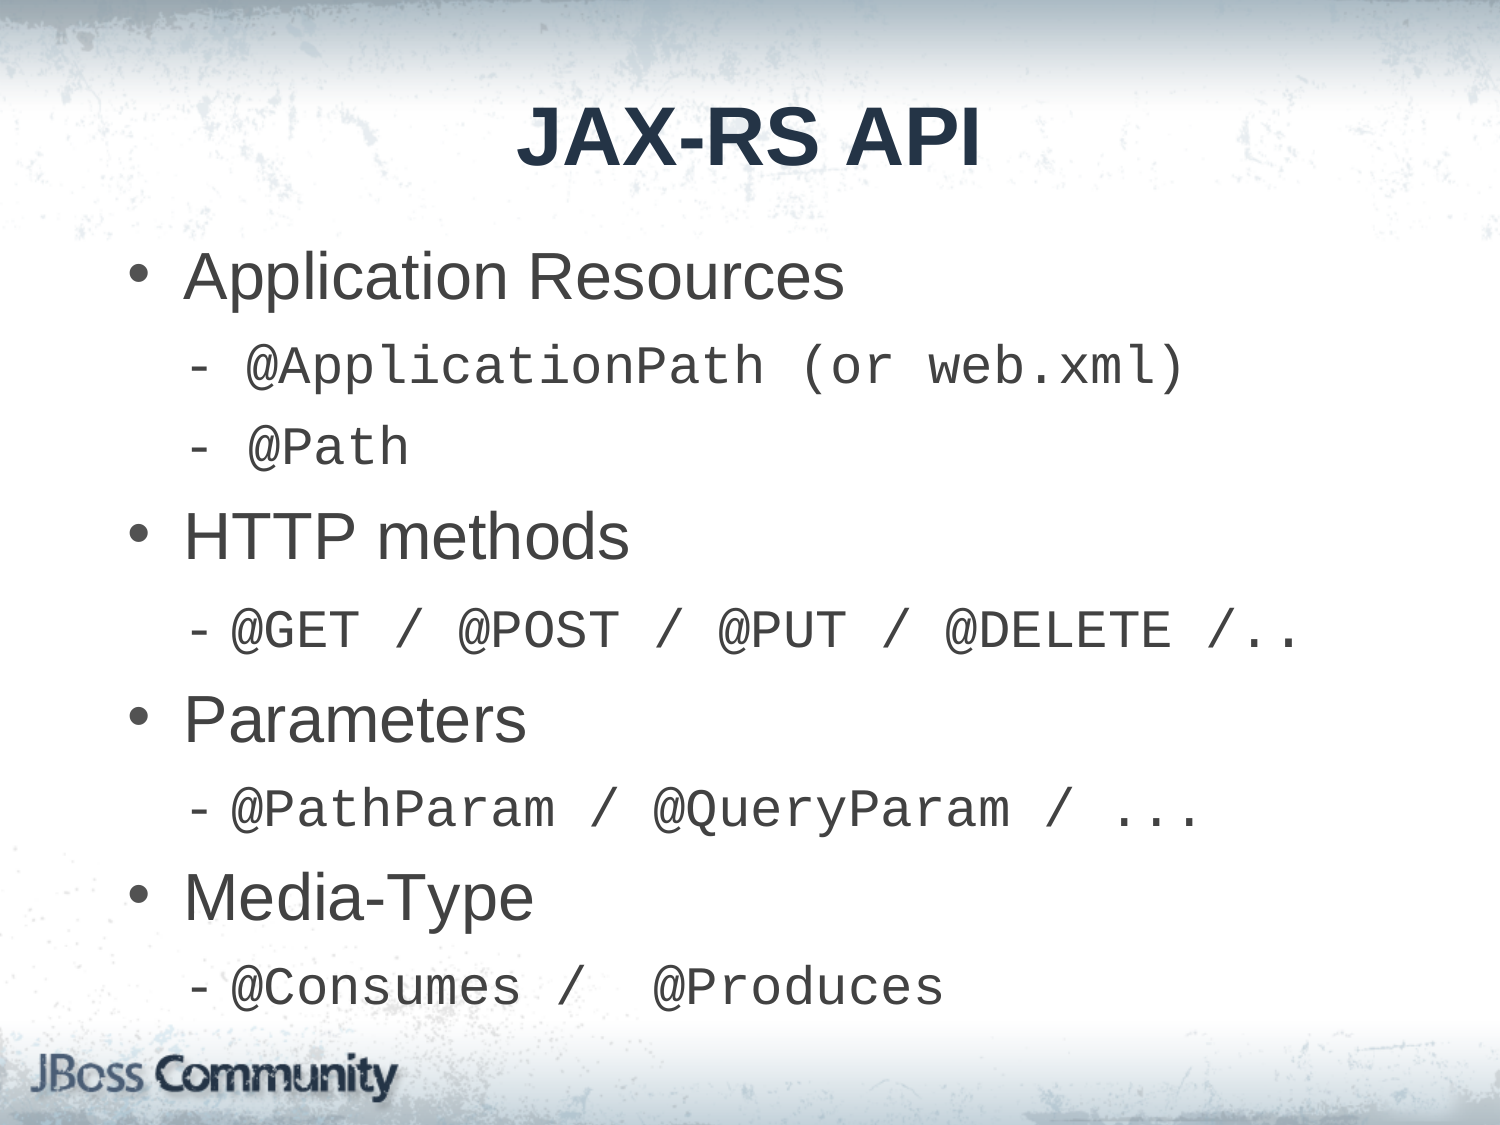

# JAX-RS API
Application Resources
- @ApplicationPath (or web.xml)
- @Path
HTTP methods
- @GET / @POST / @PUT / @DELETE /..
Parameters
- @PathParam / @QueryParam / ...
Media-Type
- @Consumes / @Produces